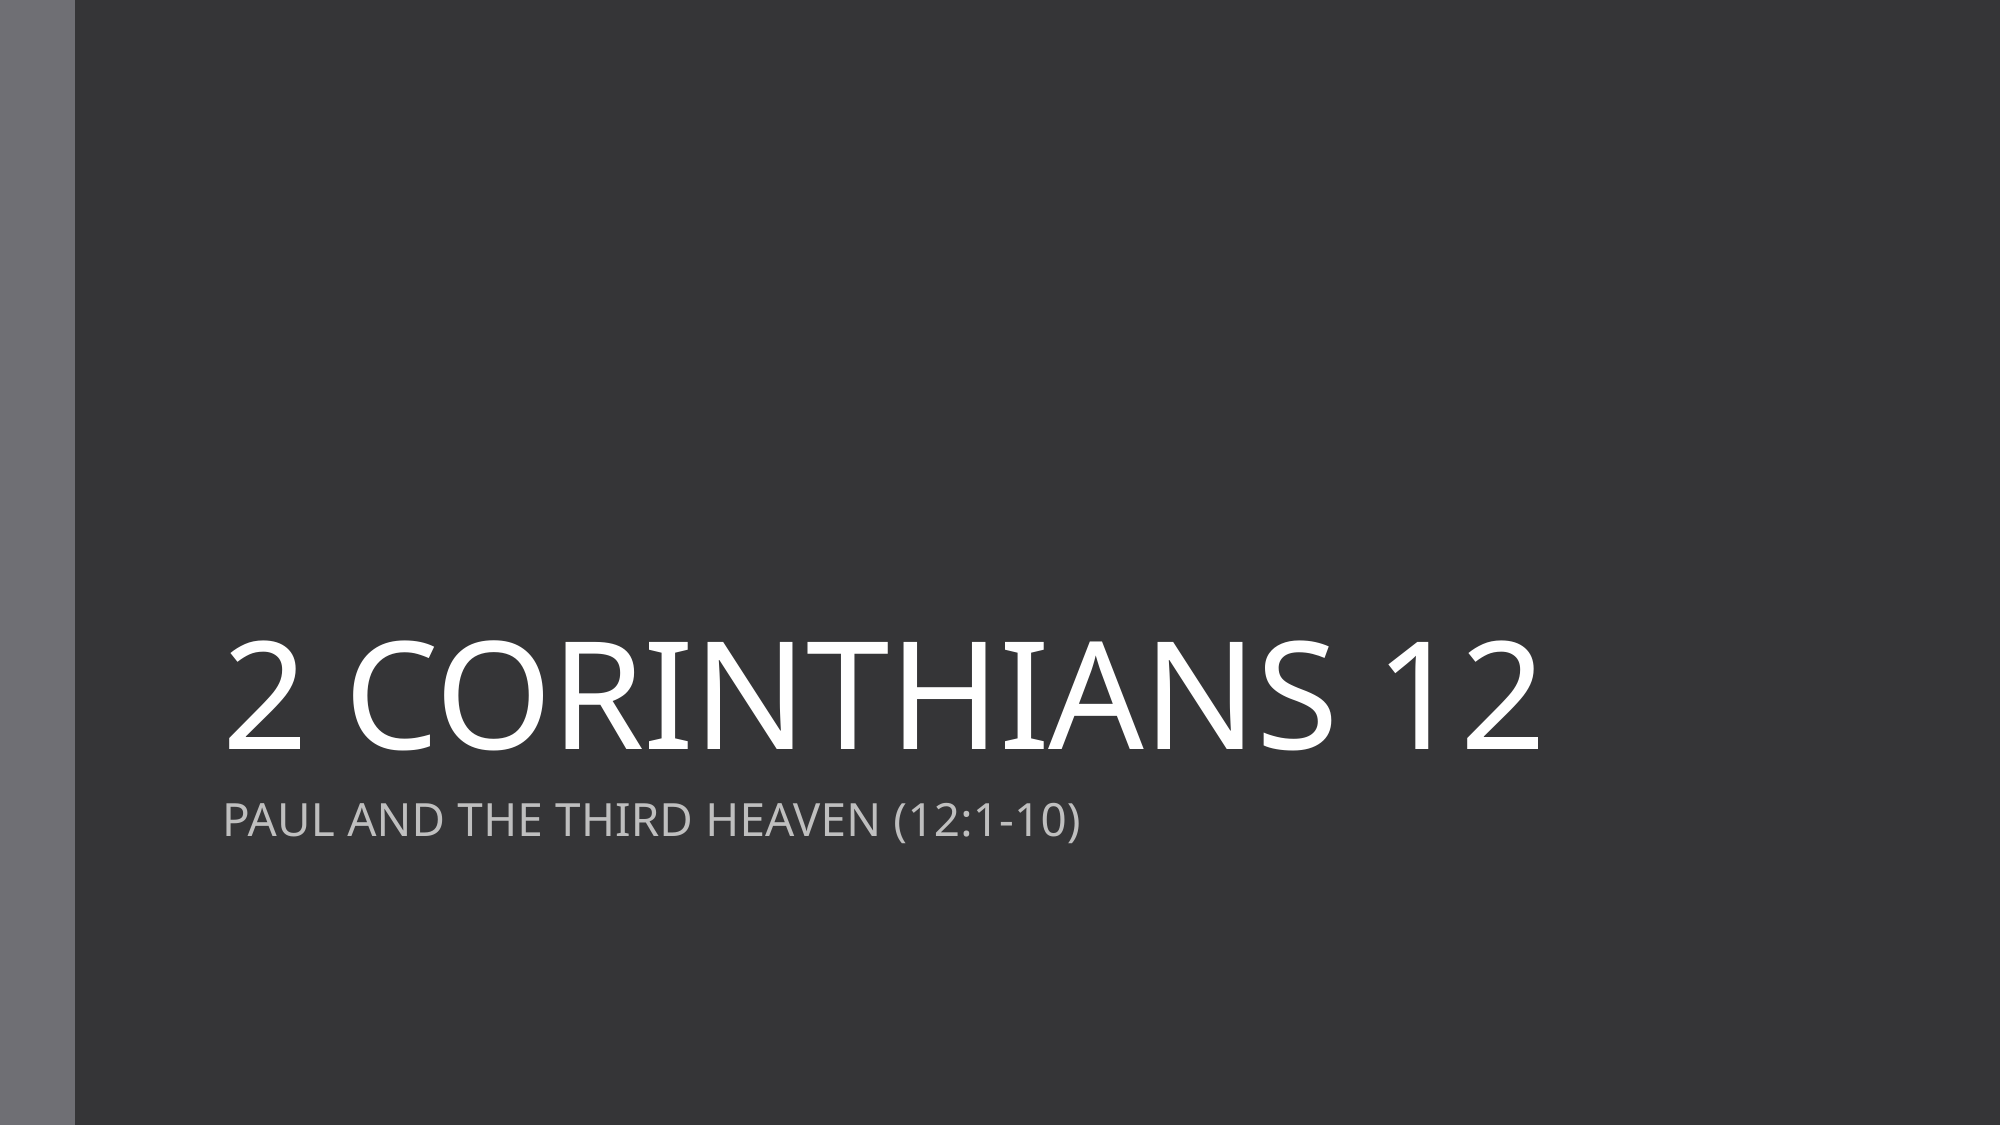

# 2 CORINTHIANS 12
PAUL AND THE THIRD HEAVEN (12:1-10)